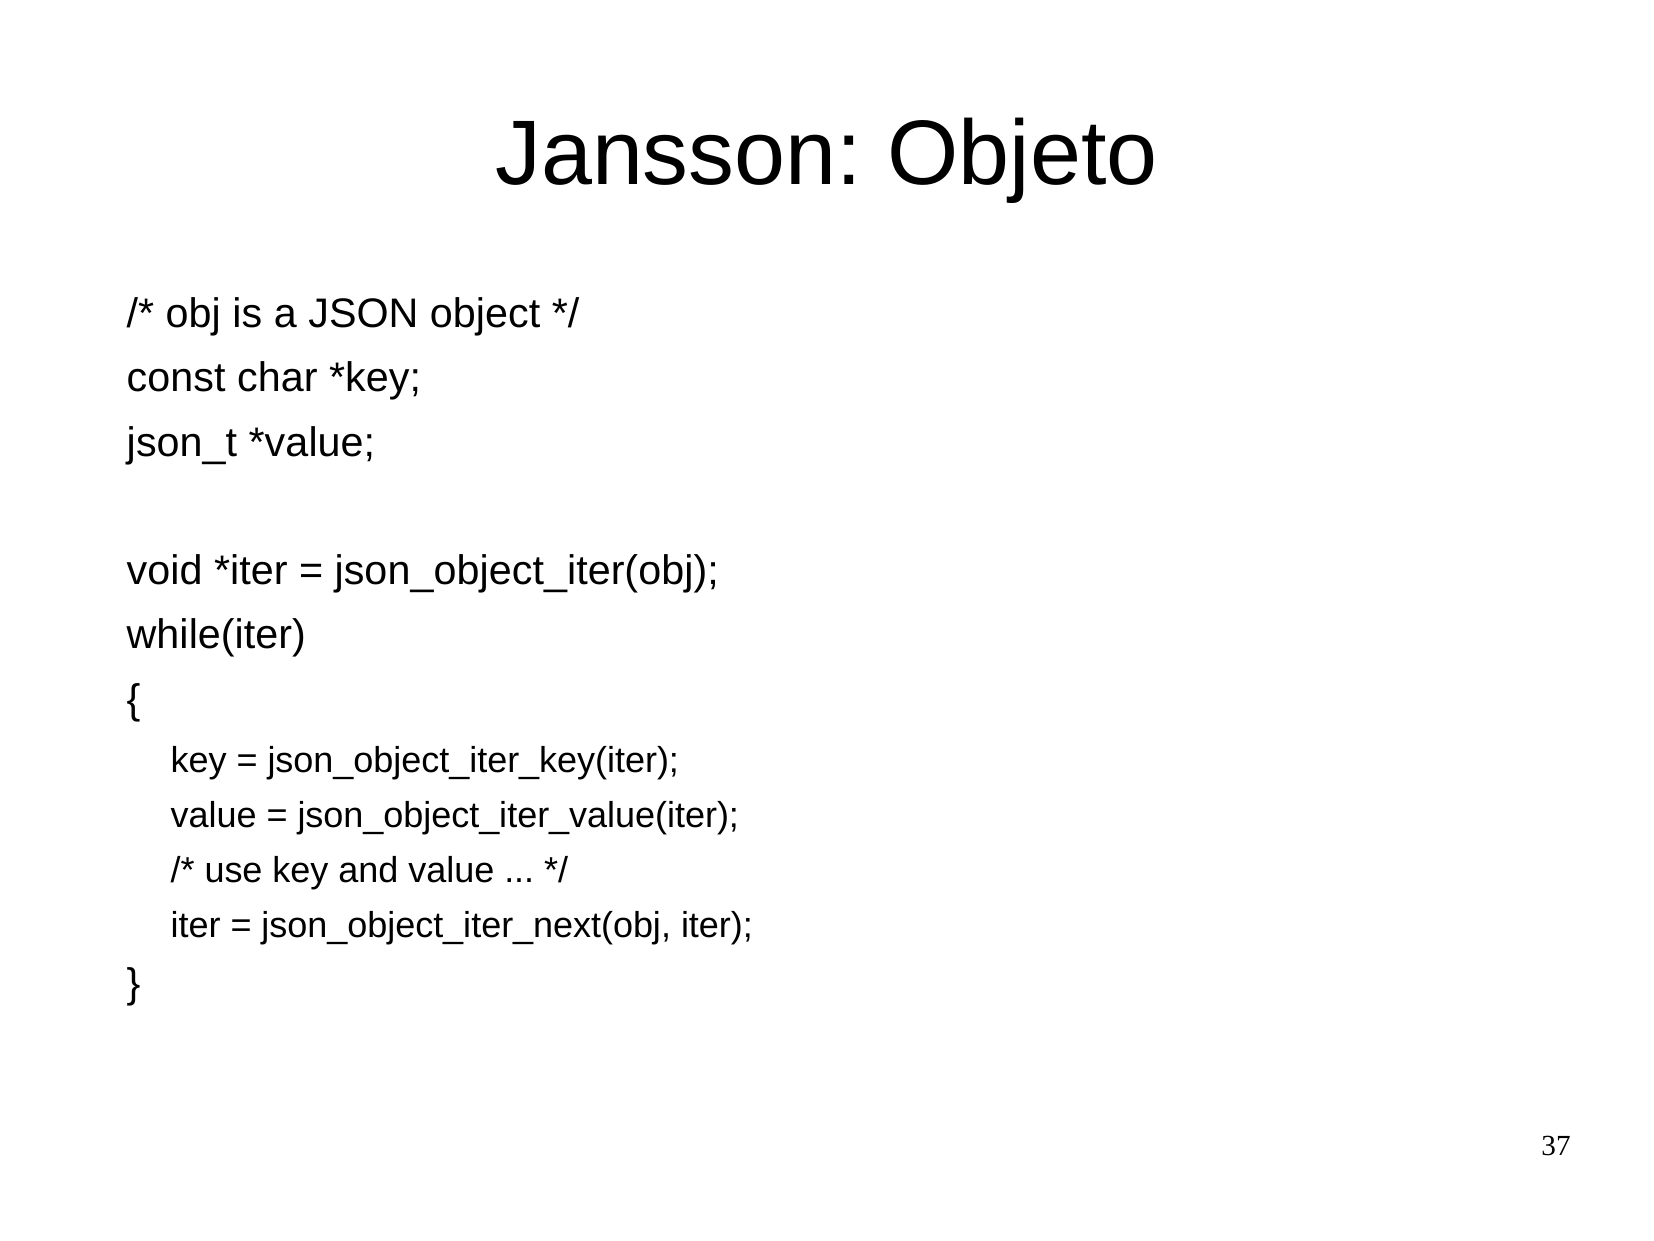

# Jansson: Objeto
/* obj is a JSON object */
const char *key;
json_t *value;
void *iter = json_object_iter(obj);
while(iter)
{
key = json_object_iter_key(iter);
value = json_object_iter_value(iter);
/* use key and value ... */
iter = json_object_iter_next(obj, iter);
}
37